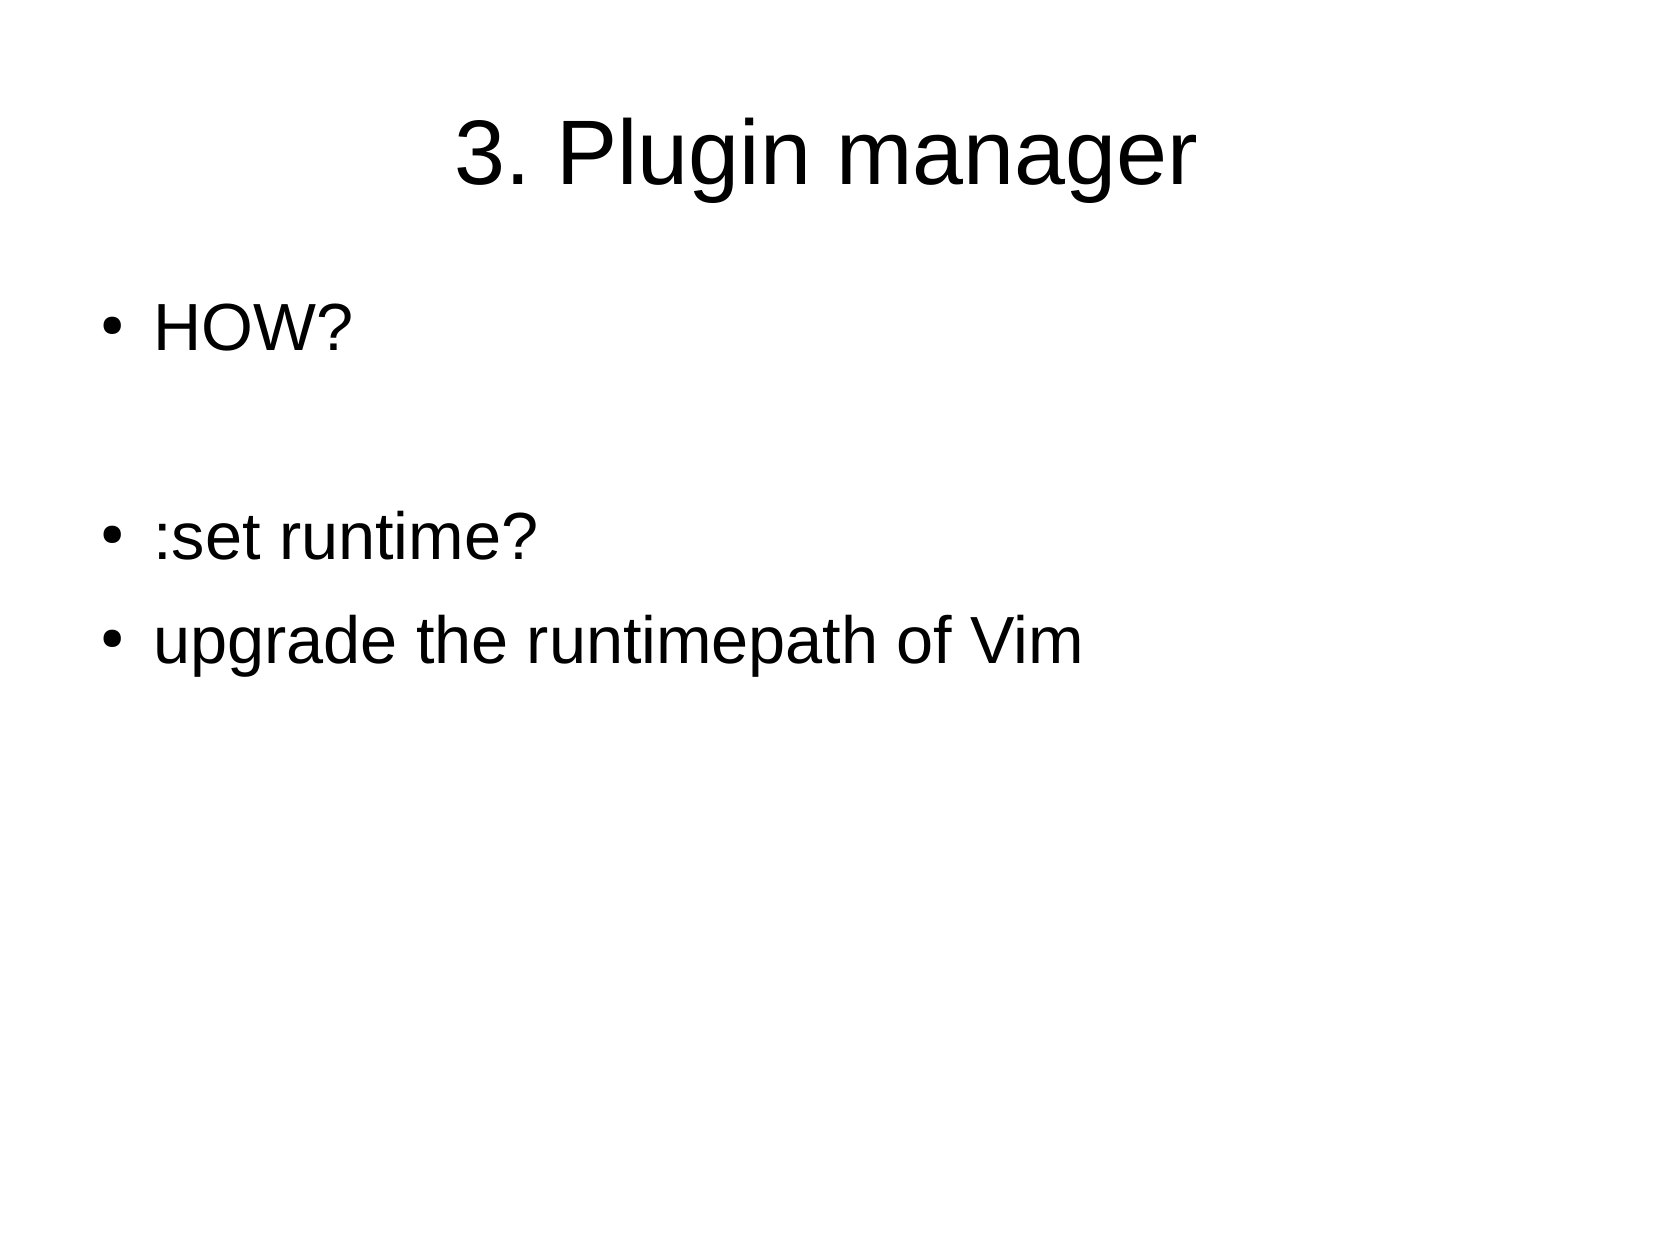

# 3. Plugin manager
HOW?
:set runtime?
upgrade the runtimepath of Vim